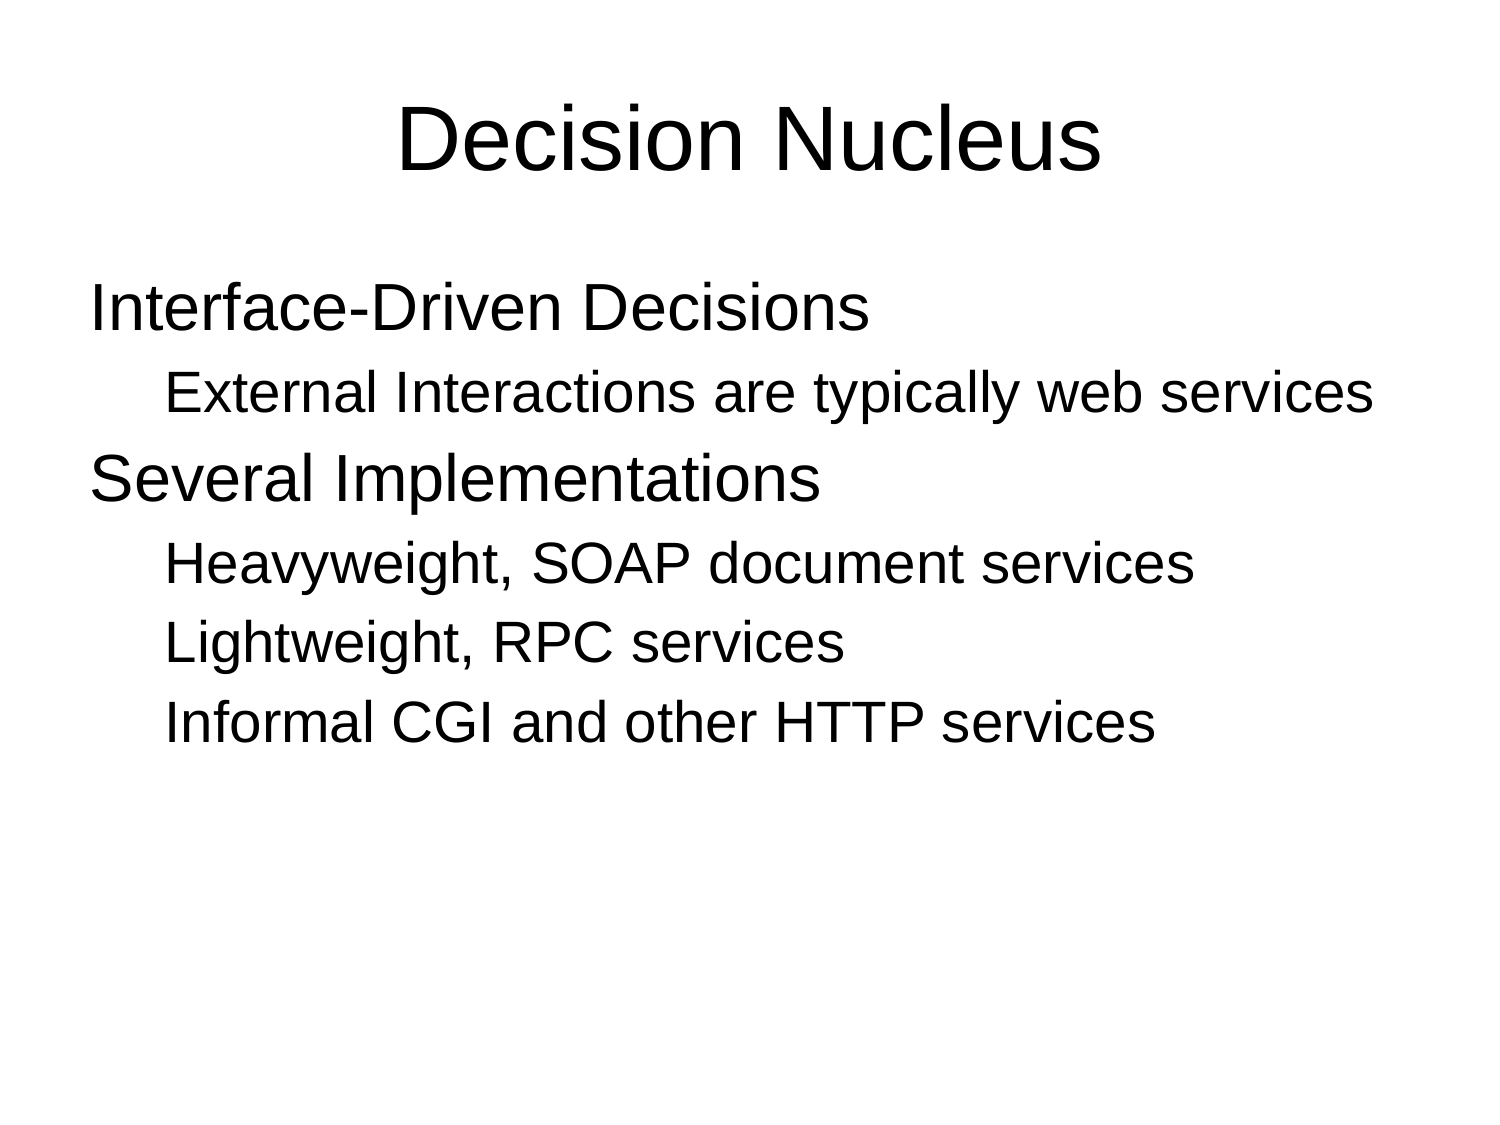

# Decision Nucleus
Interface-Driven Decisions
External Interactions are typically web services
Several Implementations
Heavyweight, SOAP document services
Lightweight, RPC services
Informal CGI and other HTTP services